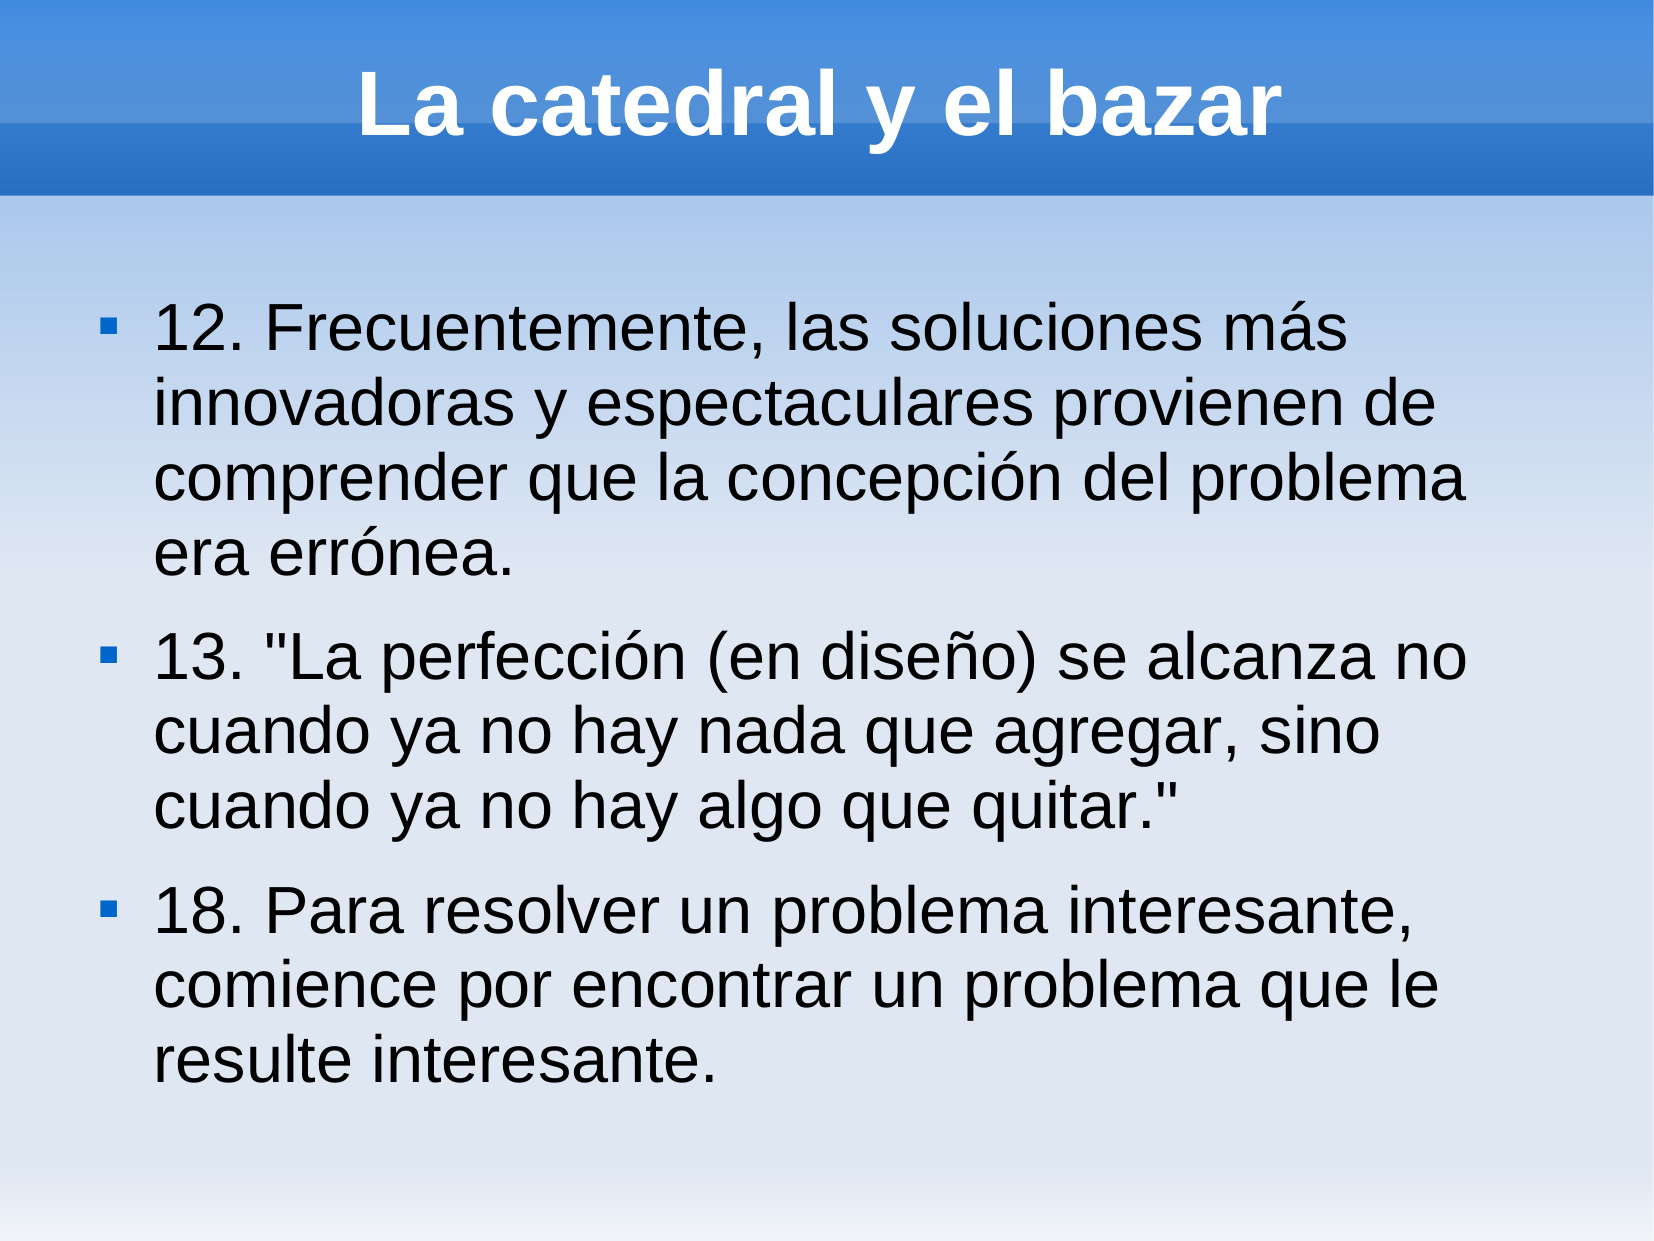

# La catedral y el bazar
12. Frecuentemente, las soluciones más innovadoras y espectaculares provienen de comprender que la concepción del problema era errónea.
13. "La perfección (en diseño) se alcanza no cuando ya no hay nada que agregar, sino cuando ya no hay algo que quitar."
18. Para resolver un problema interesante, comience por encontrar un problema que le resulte interesante.